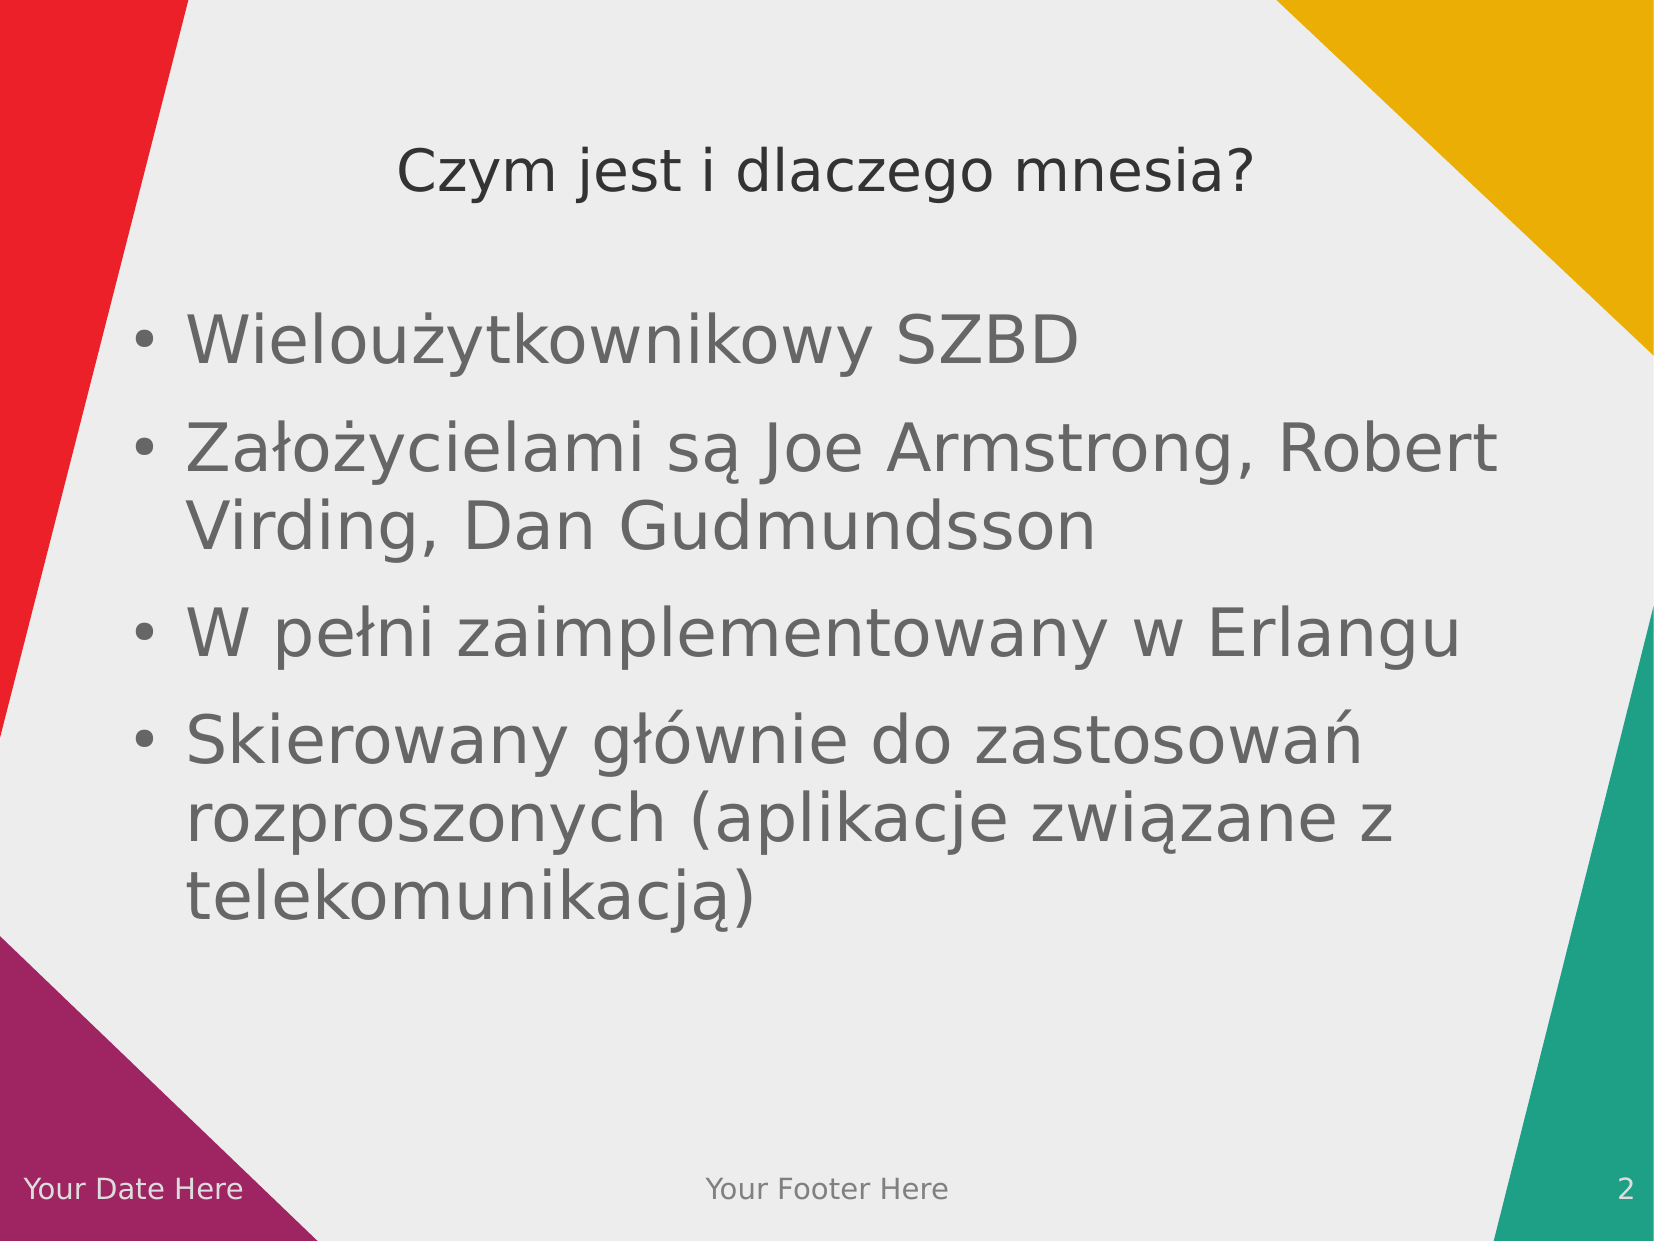

# Czym jest i dlaczego mnesia?
Wieloużytkownikowy SZBD
Założycielami są Joe Armstrong, Robert Virding, Dan Gudmundsson
W pełni zaimplementowany w Erlangu
Skierowany głównie do zastosowań rozproszonych (aplikacje związane z telekomunikacją)
Your Date Here
Your Footer Here
2